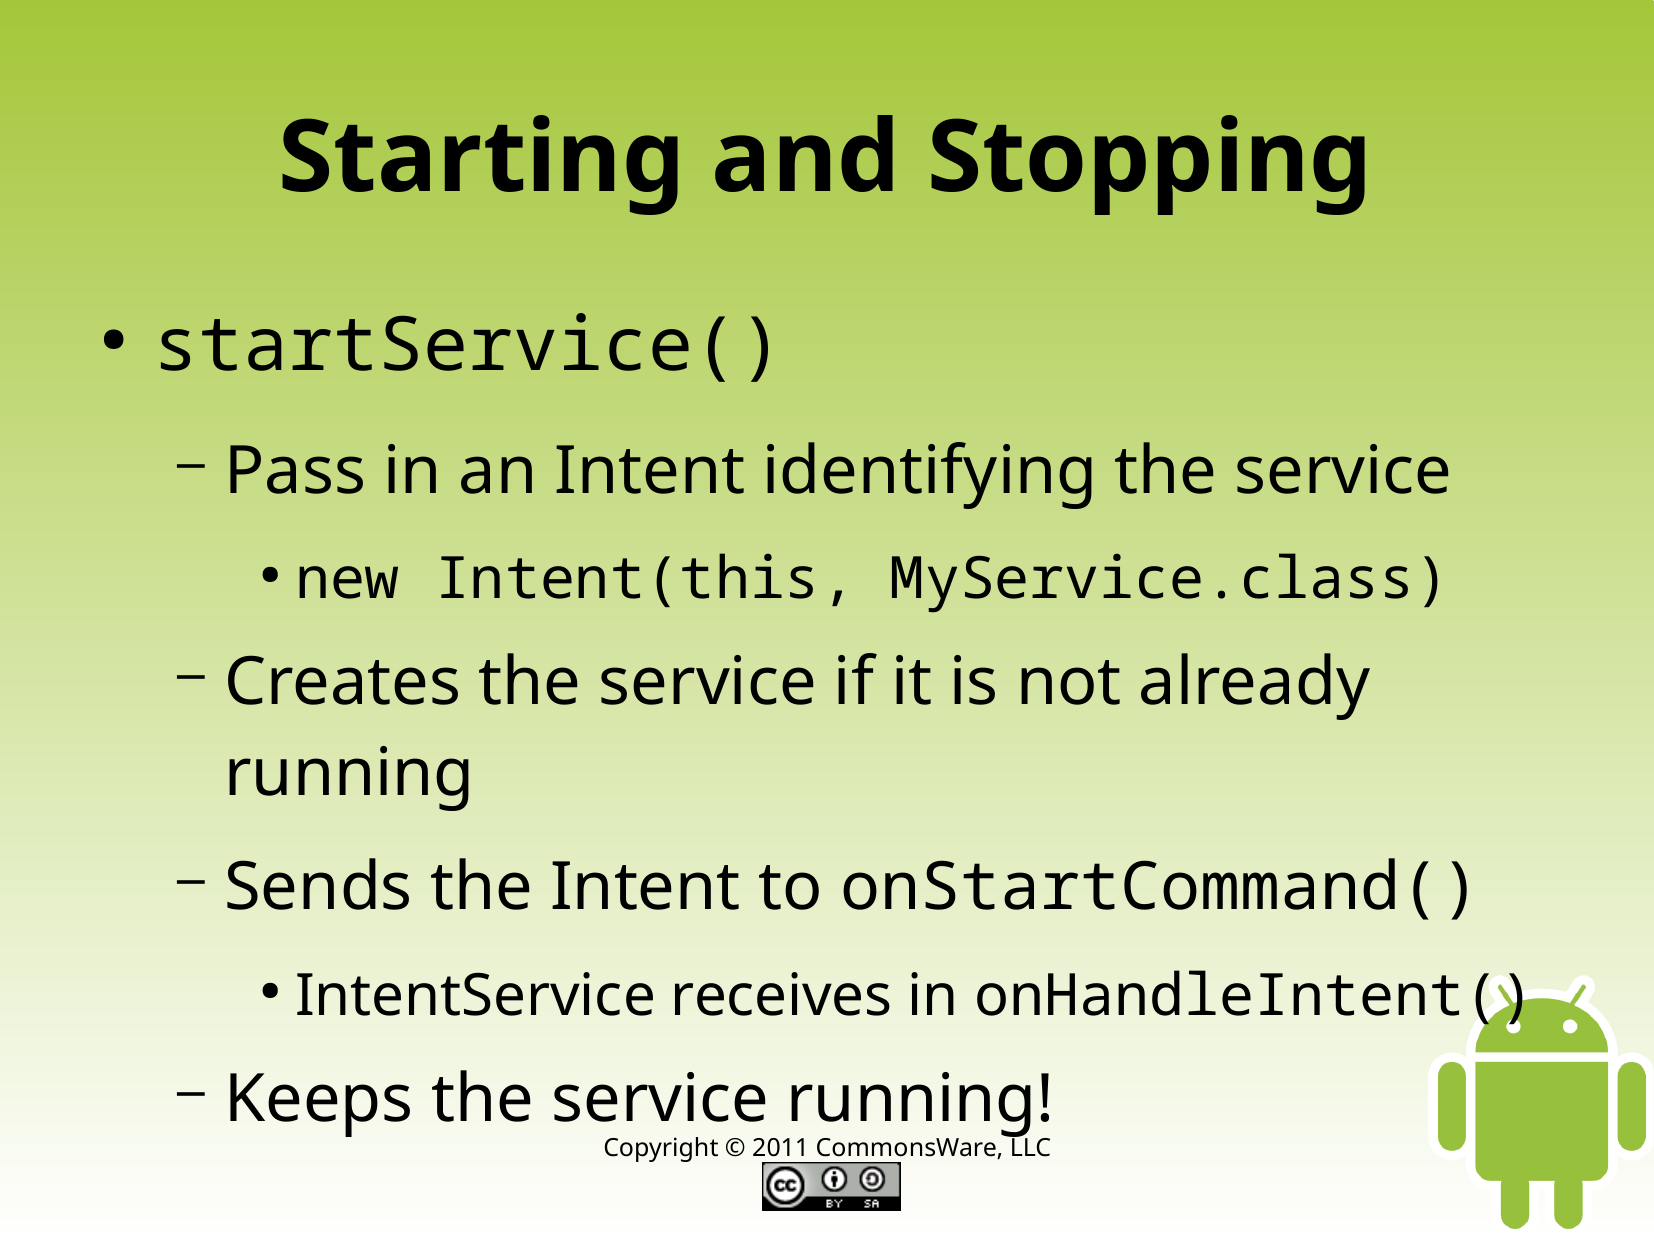

# Starting and Stopping
startService()
Pass in an Intent identifying the service
new Intent(this, MyService.class)
Creates the service if it is not already running
Sends the Intent to onStartCommand()
IntentService receives in onHandleIntent()
Keeps the service running!